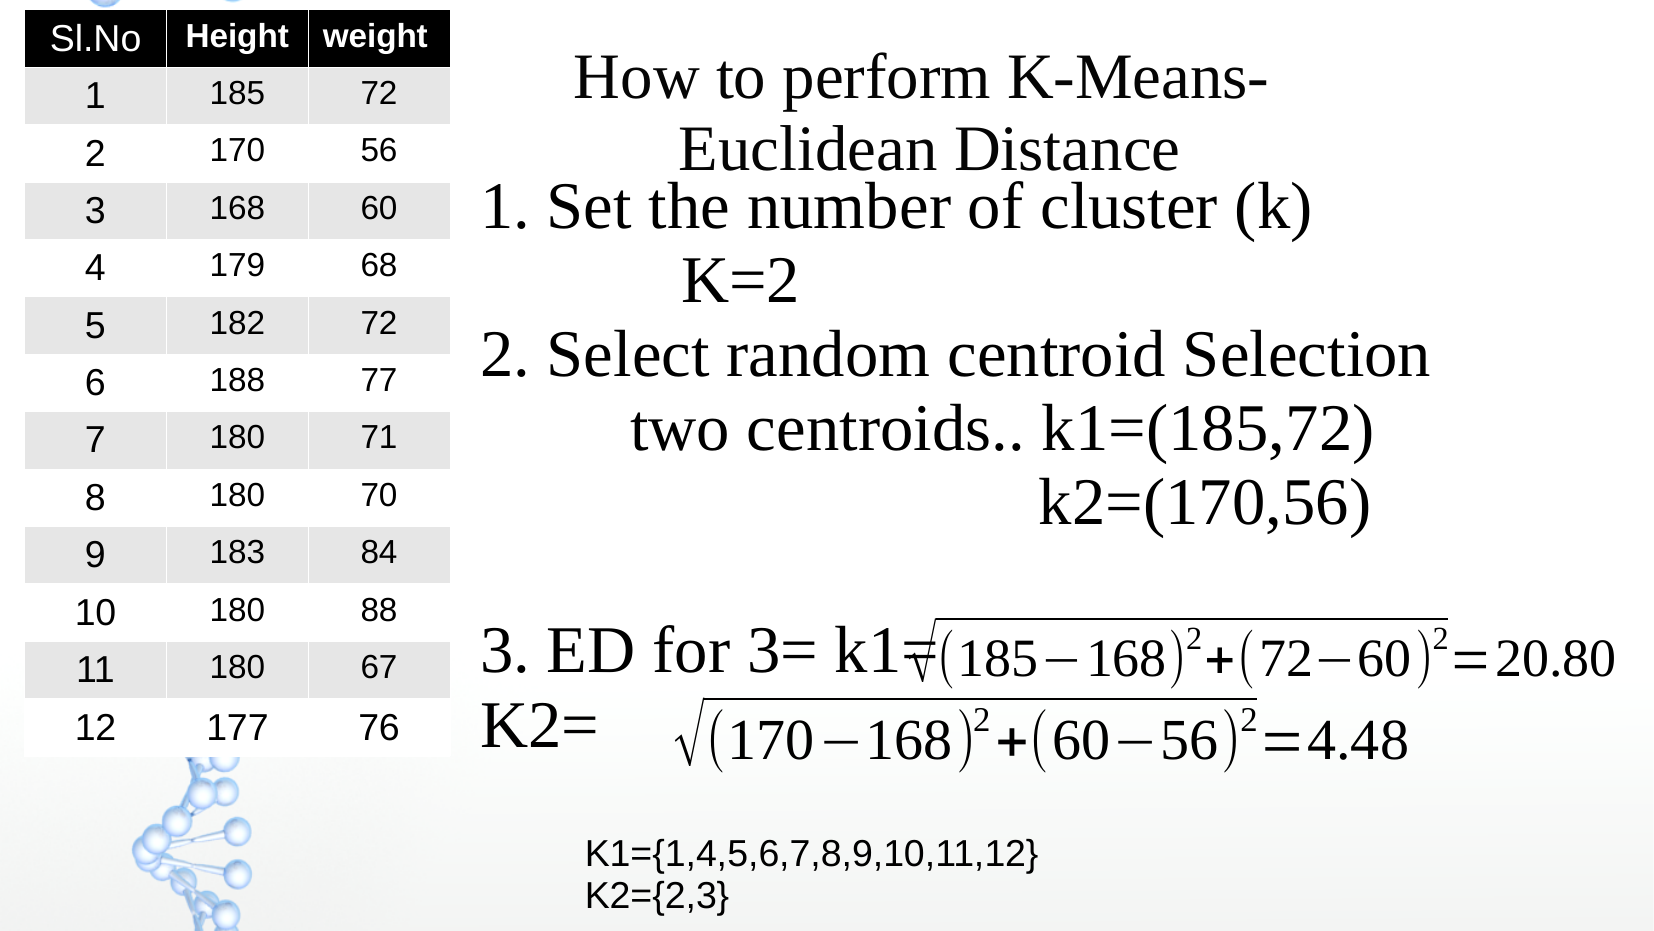

| Sl.No | Height | weight |
| --- | --- | --- |
| 1 | 185 | 72 |
| 2 | 170 | 56 |
| 3 | 168 | 60 |
| 4 | 179 | 68 |
| 5 | 182 | 72 |
| 6 | 188 | 77 |
| 7 | 180 | 71 |
| 8 | 180 | 70 |
| 9 | 183 | 84 |
| 10 | 180 | 88 |
| 11 | 180 | 67 |
| 12 | 177 | 76 |
# How to perform K-Means- Euclidean Distance
1. Set the number of cluster (k)
 K=2
2. Select random centroid Selection
		two centroids.. k1=(185,72)
							 k2=(170,56)
3. ED for 3= k1=
K2=
K1={1,4,5,6,7,8,9,10,11,12}
K2={2,3}